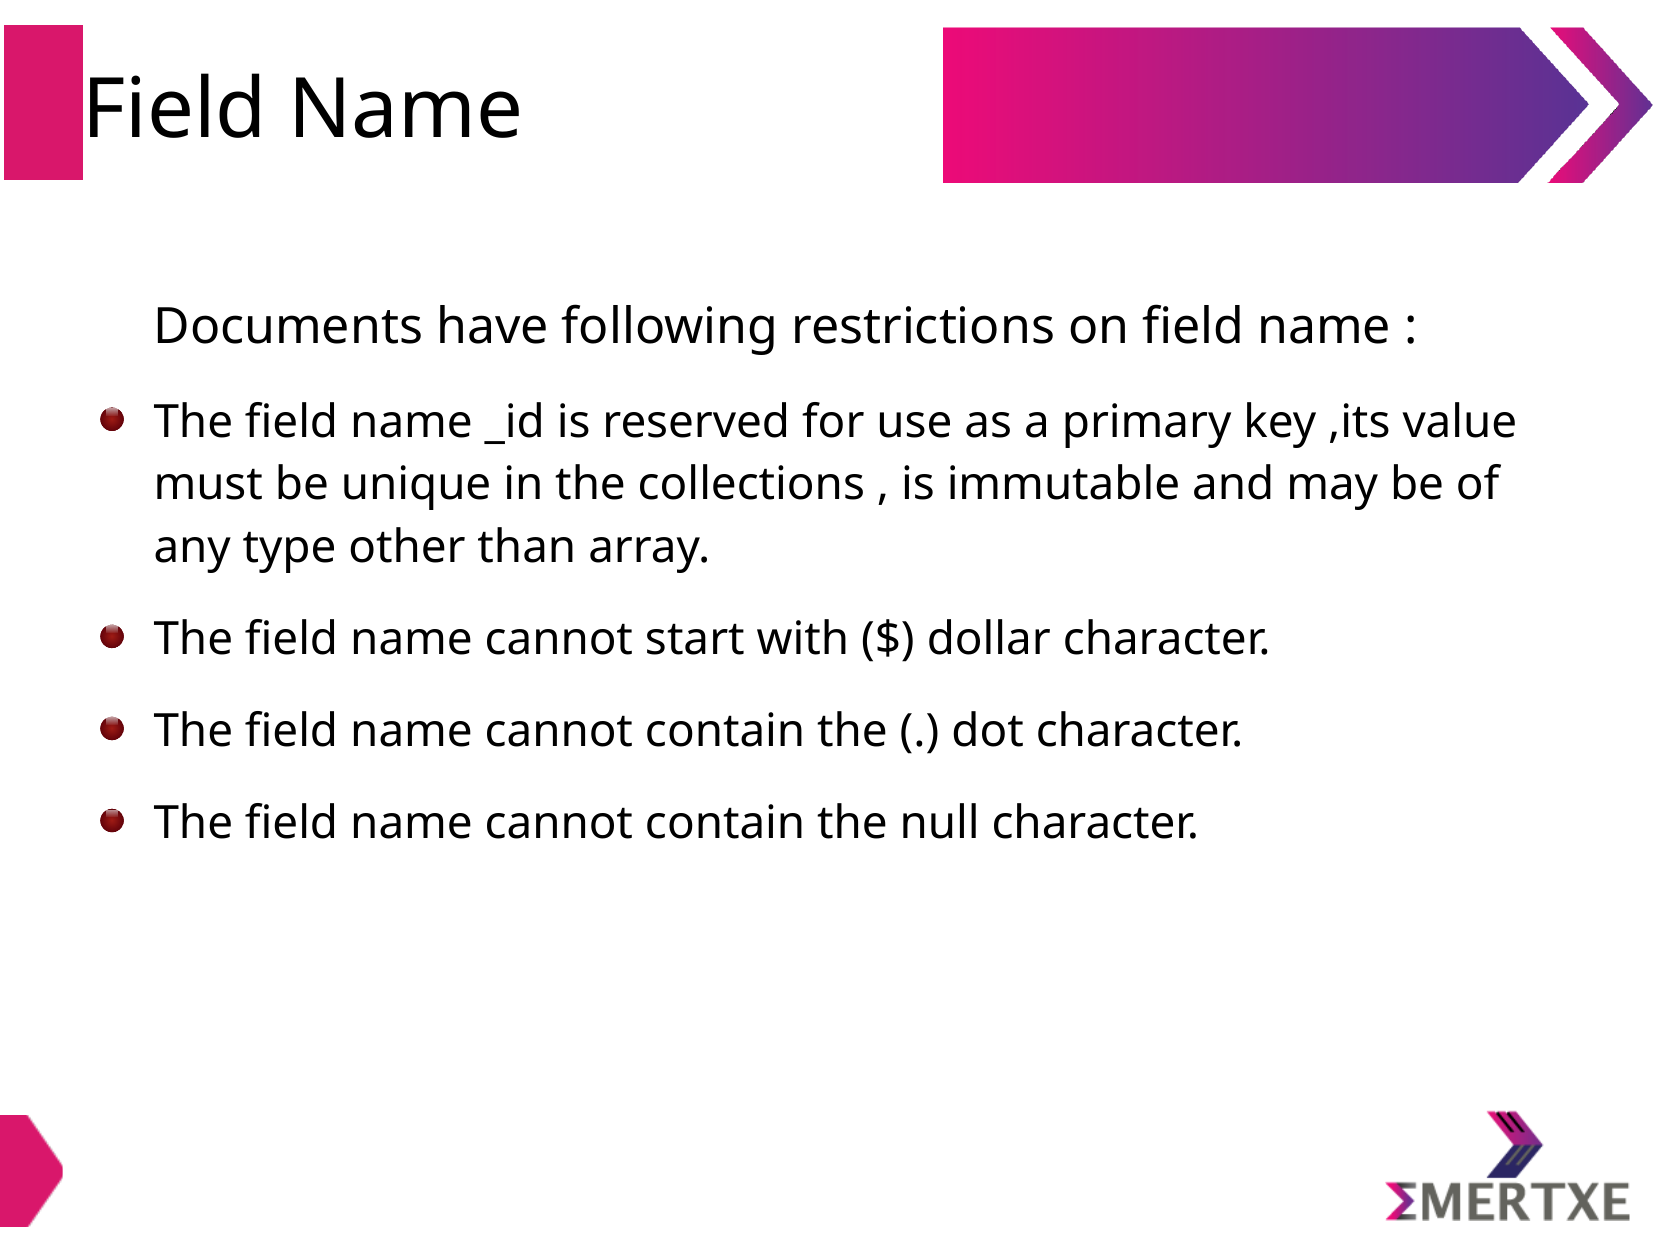

# Field Name
Documents have following restrictions on field name :
The field name _id is reserved for use as a primary key ,its value must be unique in the collections , is immutable and may be of any type other than array.
The field name cannot start with ($) dollar character.
The field name cannot contain the (.) dot character.
The field name cannot contain the null character.